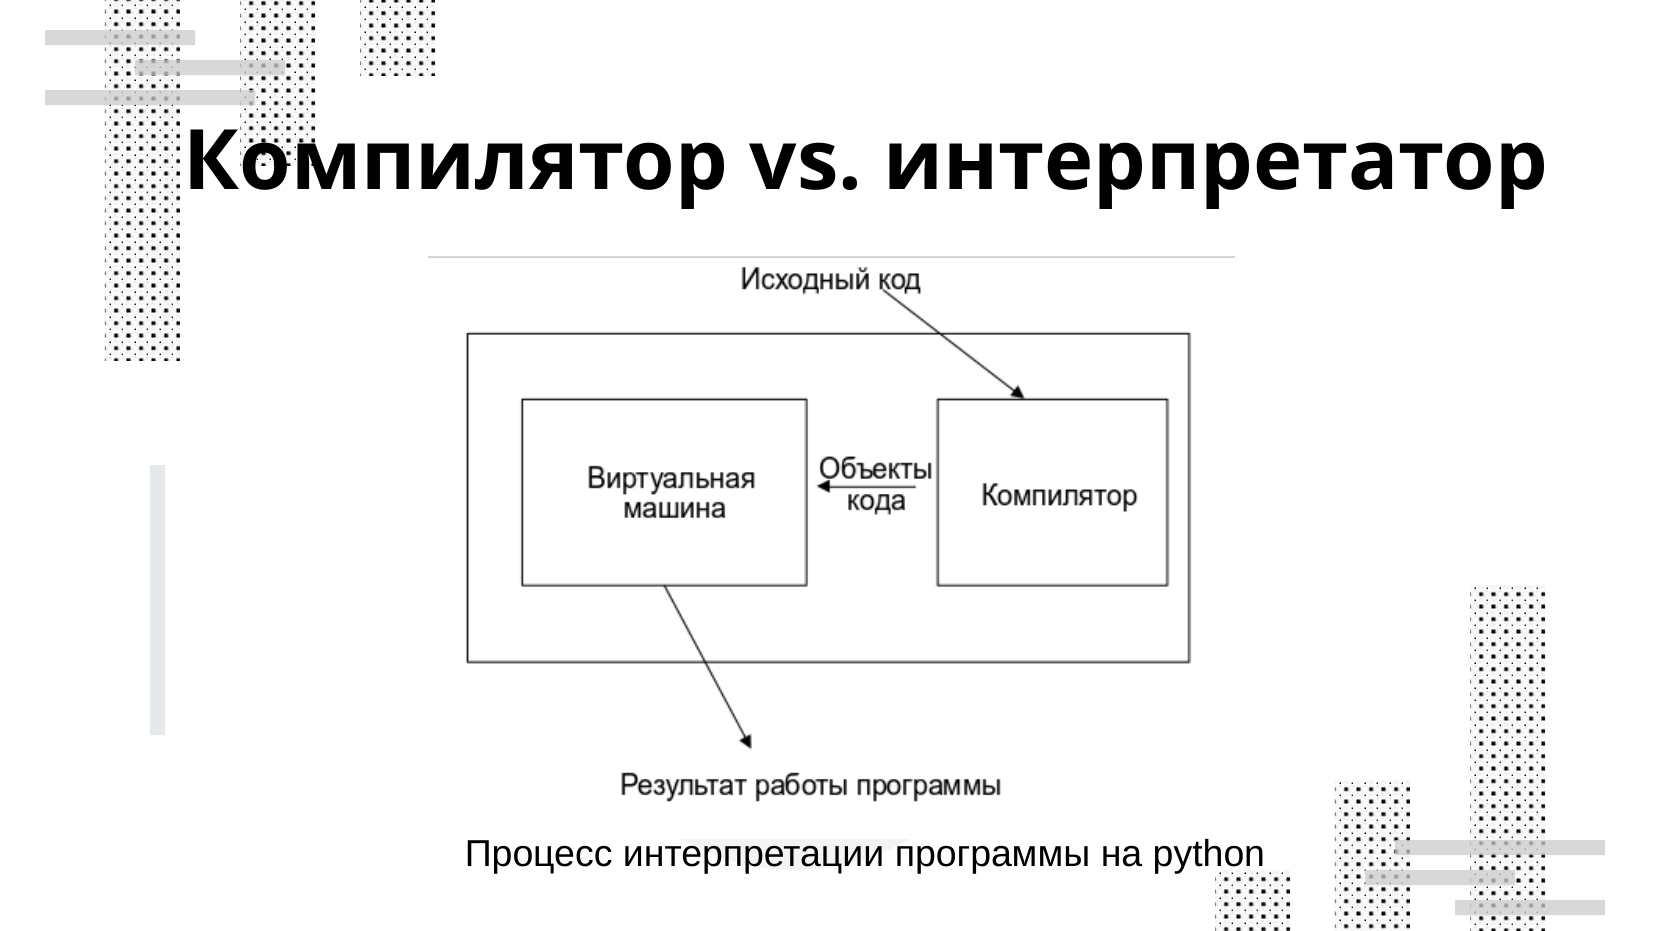

Компилятор vs. интерпретатор
Процесс интерпретации программы на python